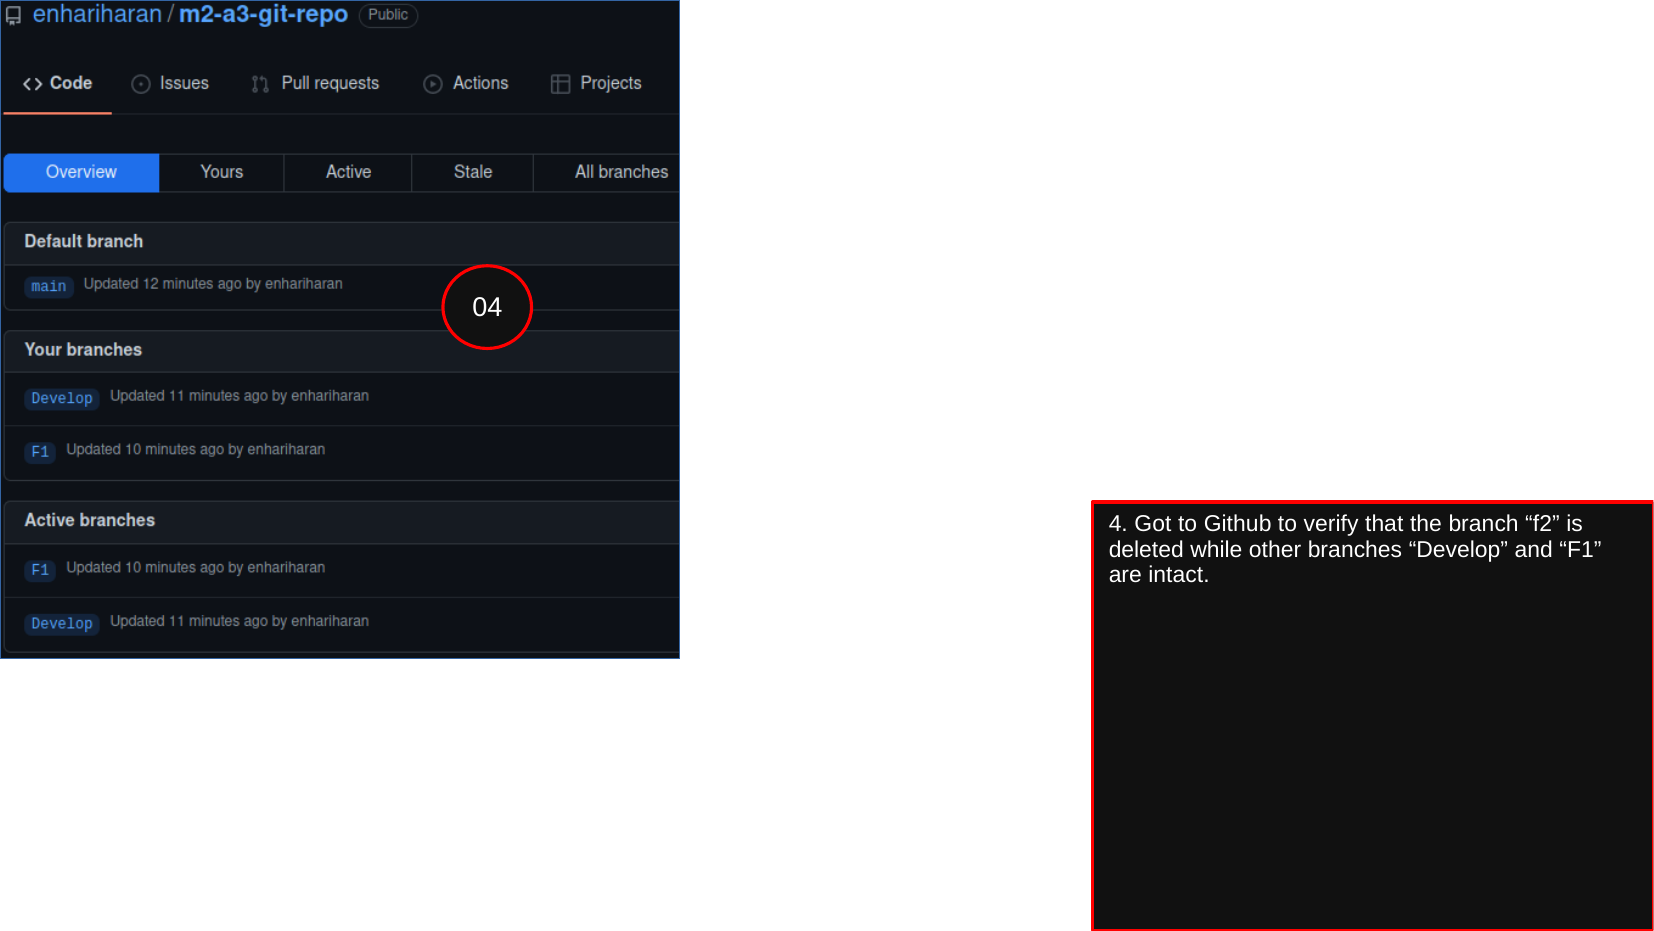

04
4. Got to Github to verify that the branch “f2” is deleted while other branches “Develop” and “F1” are intact.